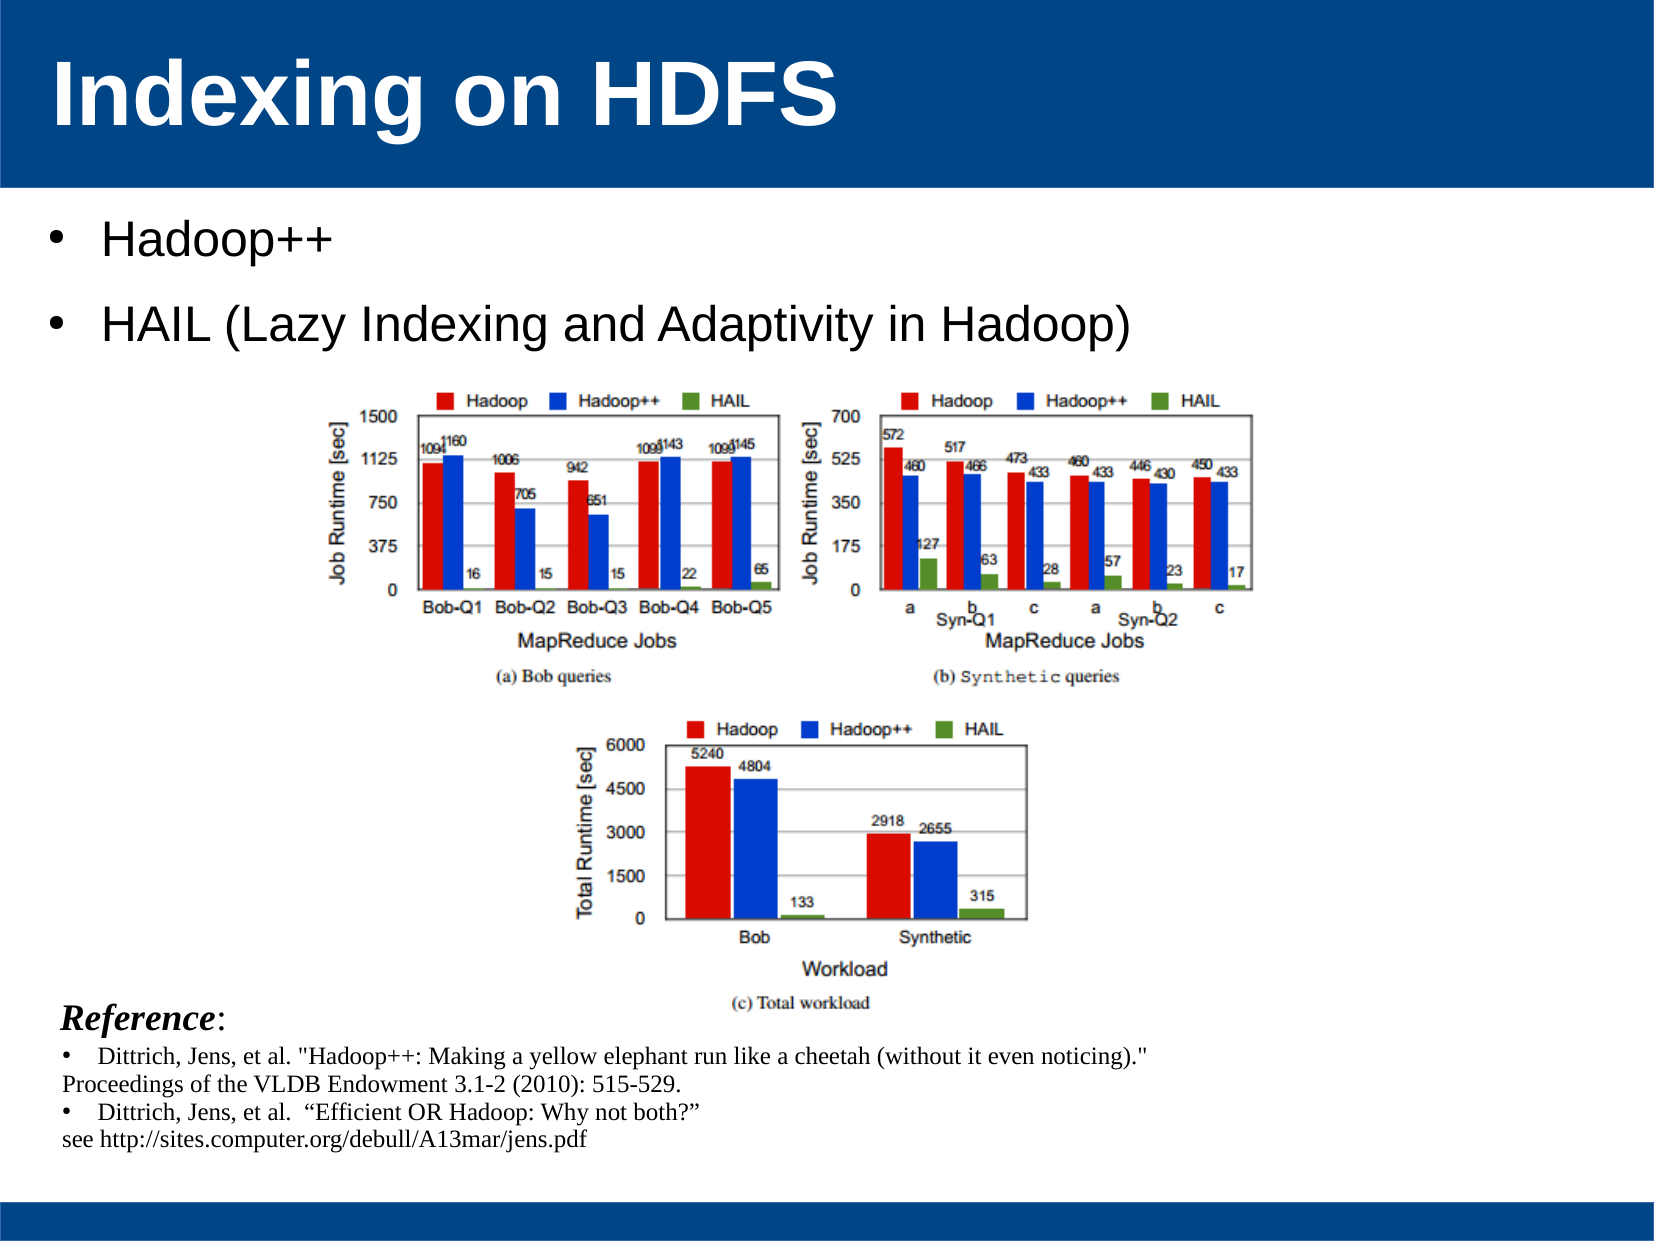

# Indexing on HDFS
Hadoop++
HAIL (Lazy Indexing and Adaptivity in Hadoop)
Reference:
Dittrich, Jens, et al. "Hadoop++: Making a yellow elephant run like a cheetah (without it even noticing)."
Proceedings of the VLDB Endowment 3.1-2 (2010): 515-529.
Dittrich, Jens, et al. “Efficient OR Hadoop: Why not both?”
see http://sites.computer.org/debull/A13mar/jens.pdf